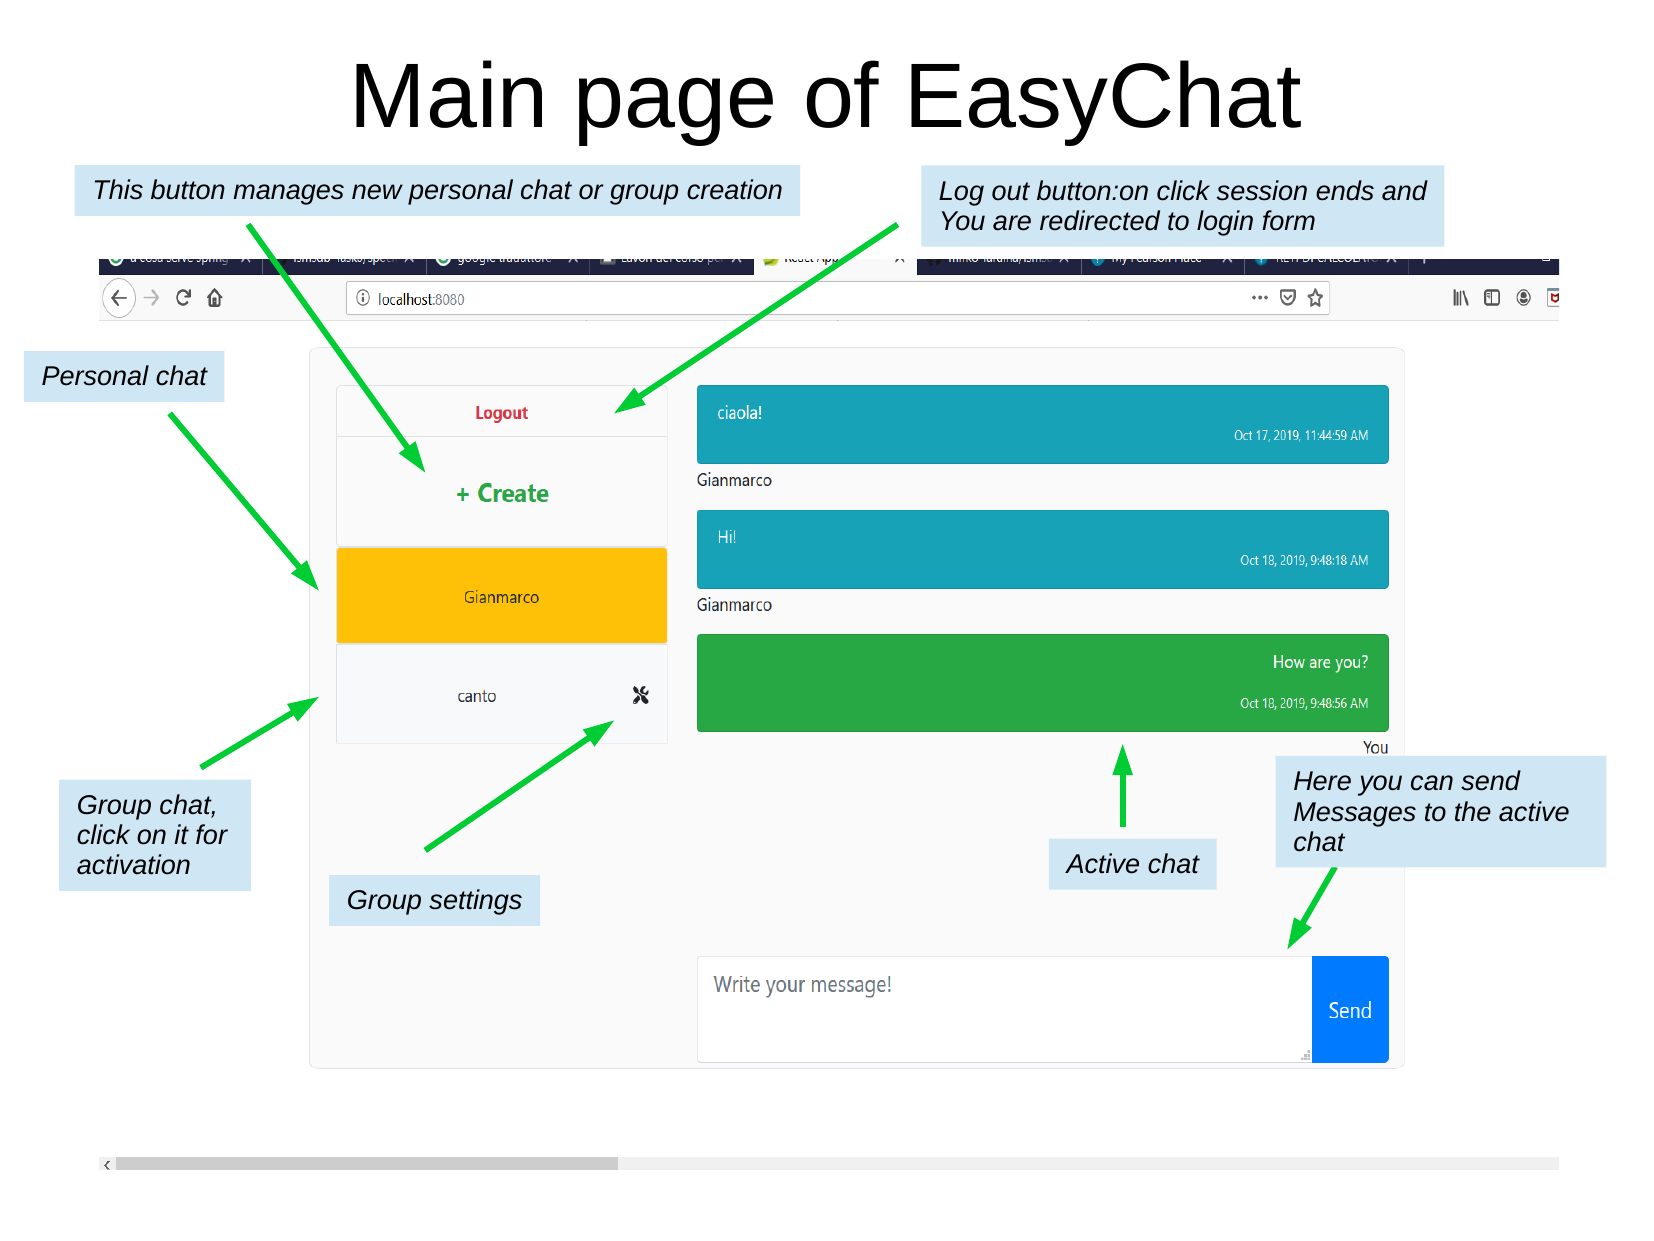

# Main page of EasyChat
This button manages new personal chat or group creation
Log out button:on click session ends and
You are redirected to login form
Personal chat
Here you can send
Messages to the active chat
Group chat, click on it for activation
Active chat
Group settings